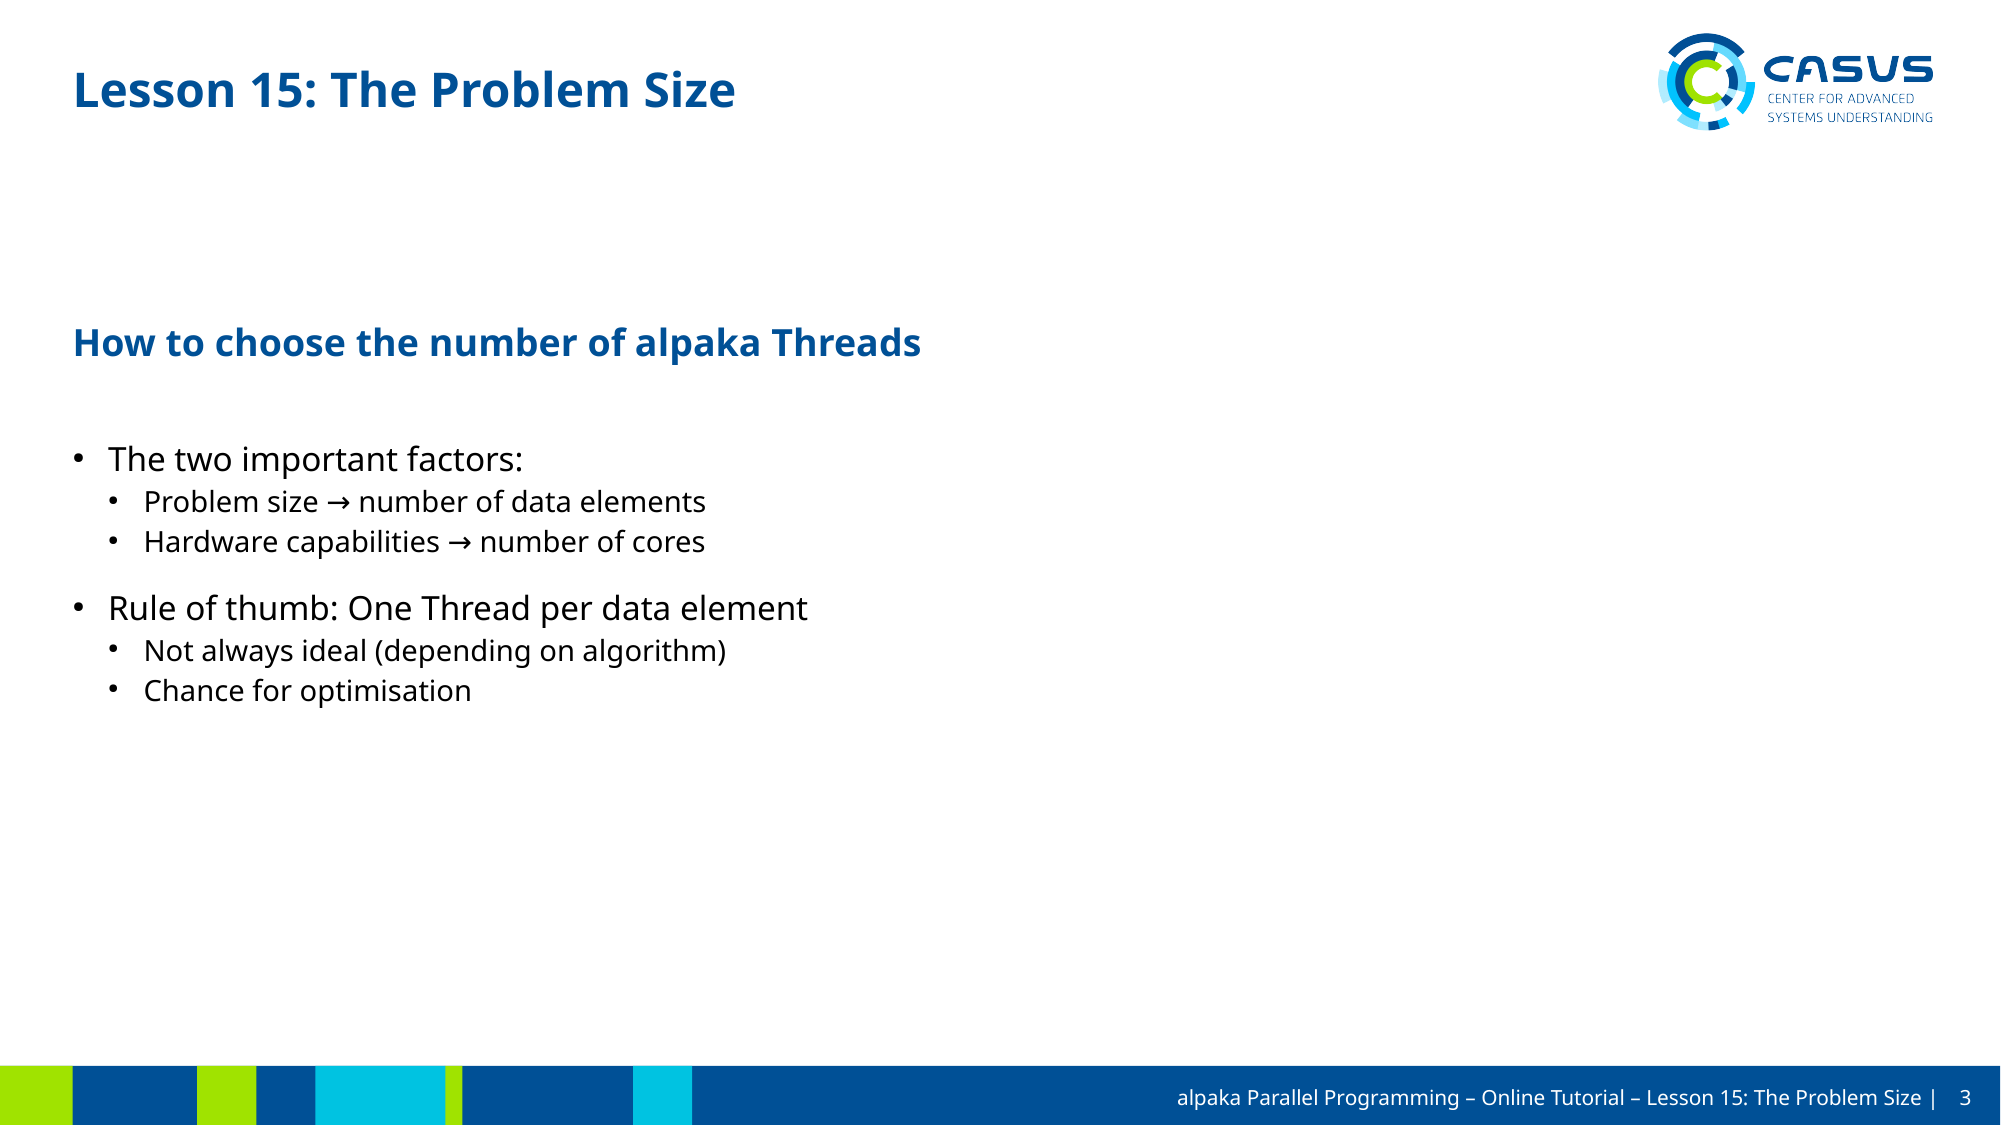

# Lesson 15: The Problem Size
How to choose the number of alpaka Threads
The two important factors:
Problem size → number of data elements
Hardware capabilities → number of cores
Rule of thumb: One Thread per data element
Not always ideal (depending on algorithm)
Chance for optimisation
alpaka Parallel Programming – Online Tutorial – Lesson 15: The Problem Size
3